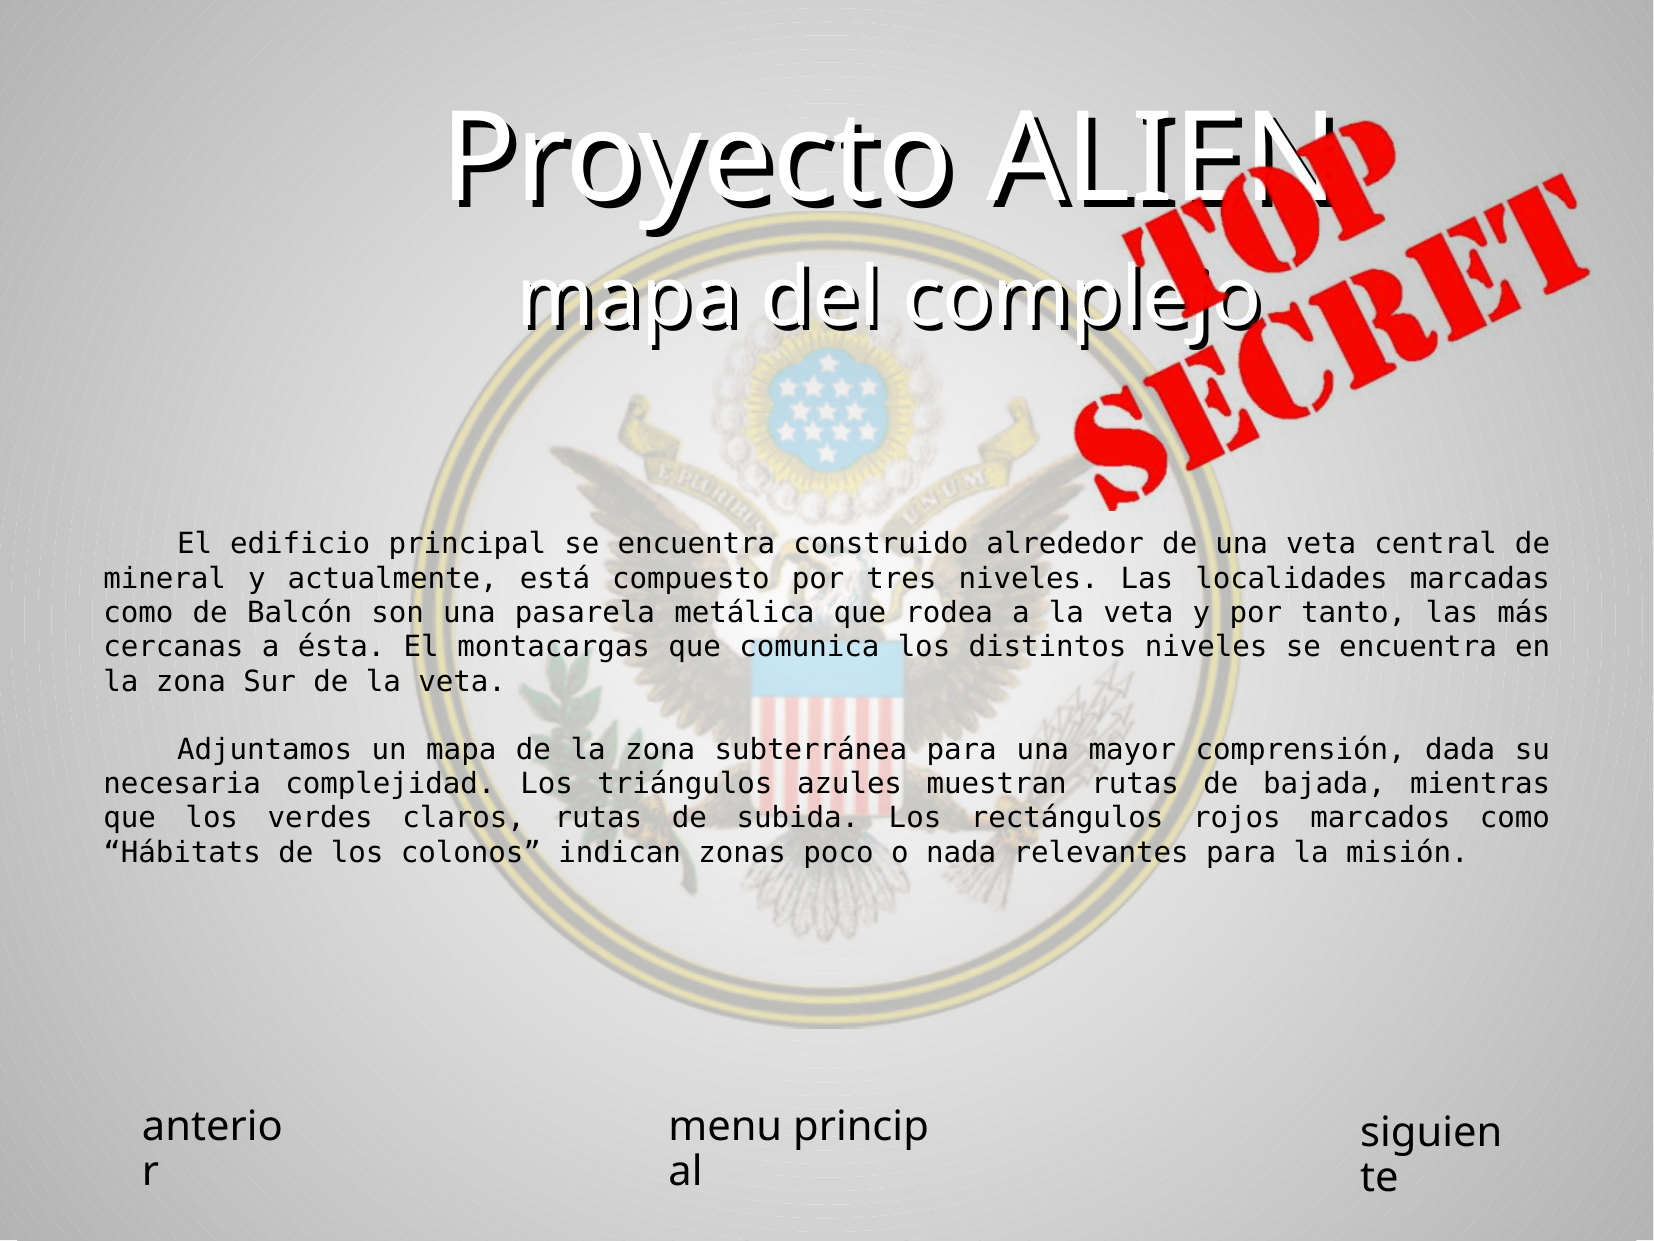

Proyecto ALIEN
mapa del complejo
	El edificio principal se encuentra construido alrededor de una veta central de mineral y actualmente, está compuesto por tres niveles. Las localidades marcadas como de Balcón son una pasarela metálica que rodea a la veta y por tanto, las más cercanas a ésta. El montacargas que comunica los distintos niveles se encuentra en la zona Sur de la veta.
	Adjuntamos un mapa de la zona subterránea para una mayor comprensión, dada su necesaria complejidad. Los triángulos azules muestran rutas de bajada, mientras que los verdes claros, rutas de subida. Los rectángulos rojos marcados como “Hábitats de los colonos” indican zonas poco o nada relevantes para la misión.
anterior
menu principal
siguiente